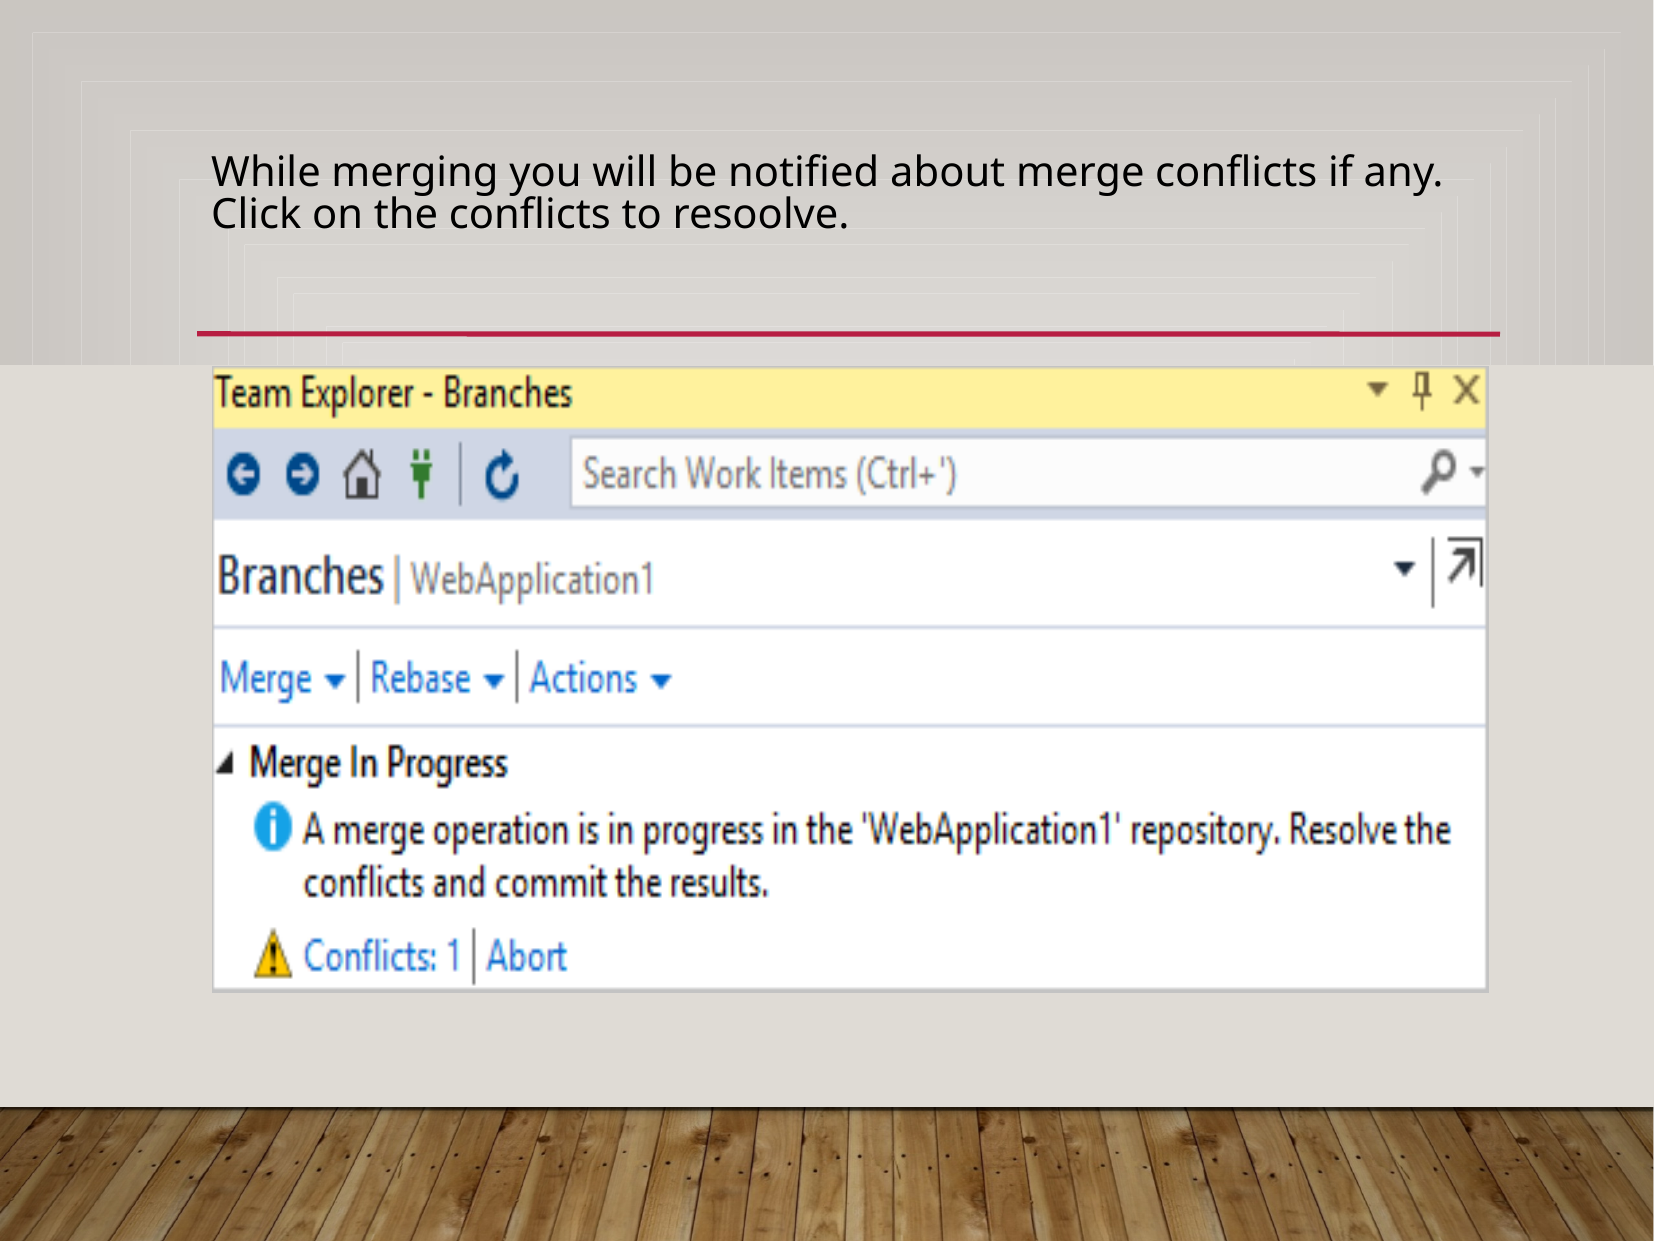

# While merging you will be notified about merge conflicts if any. Click on the conflicts to resoolve.